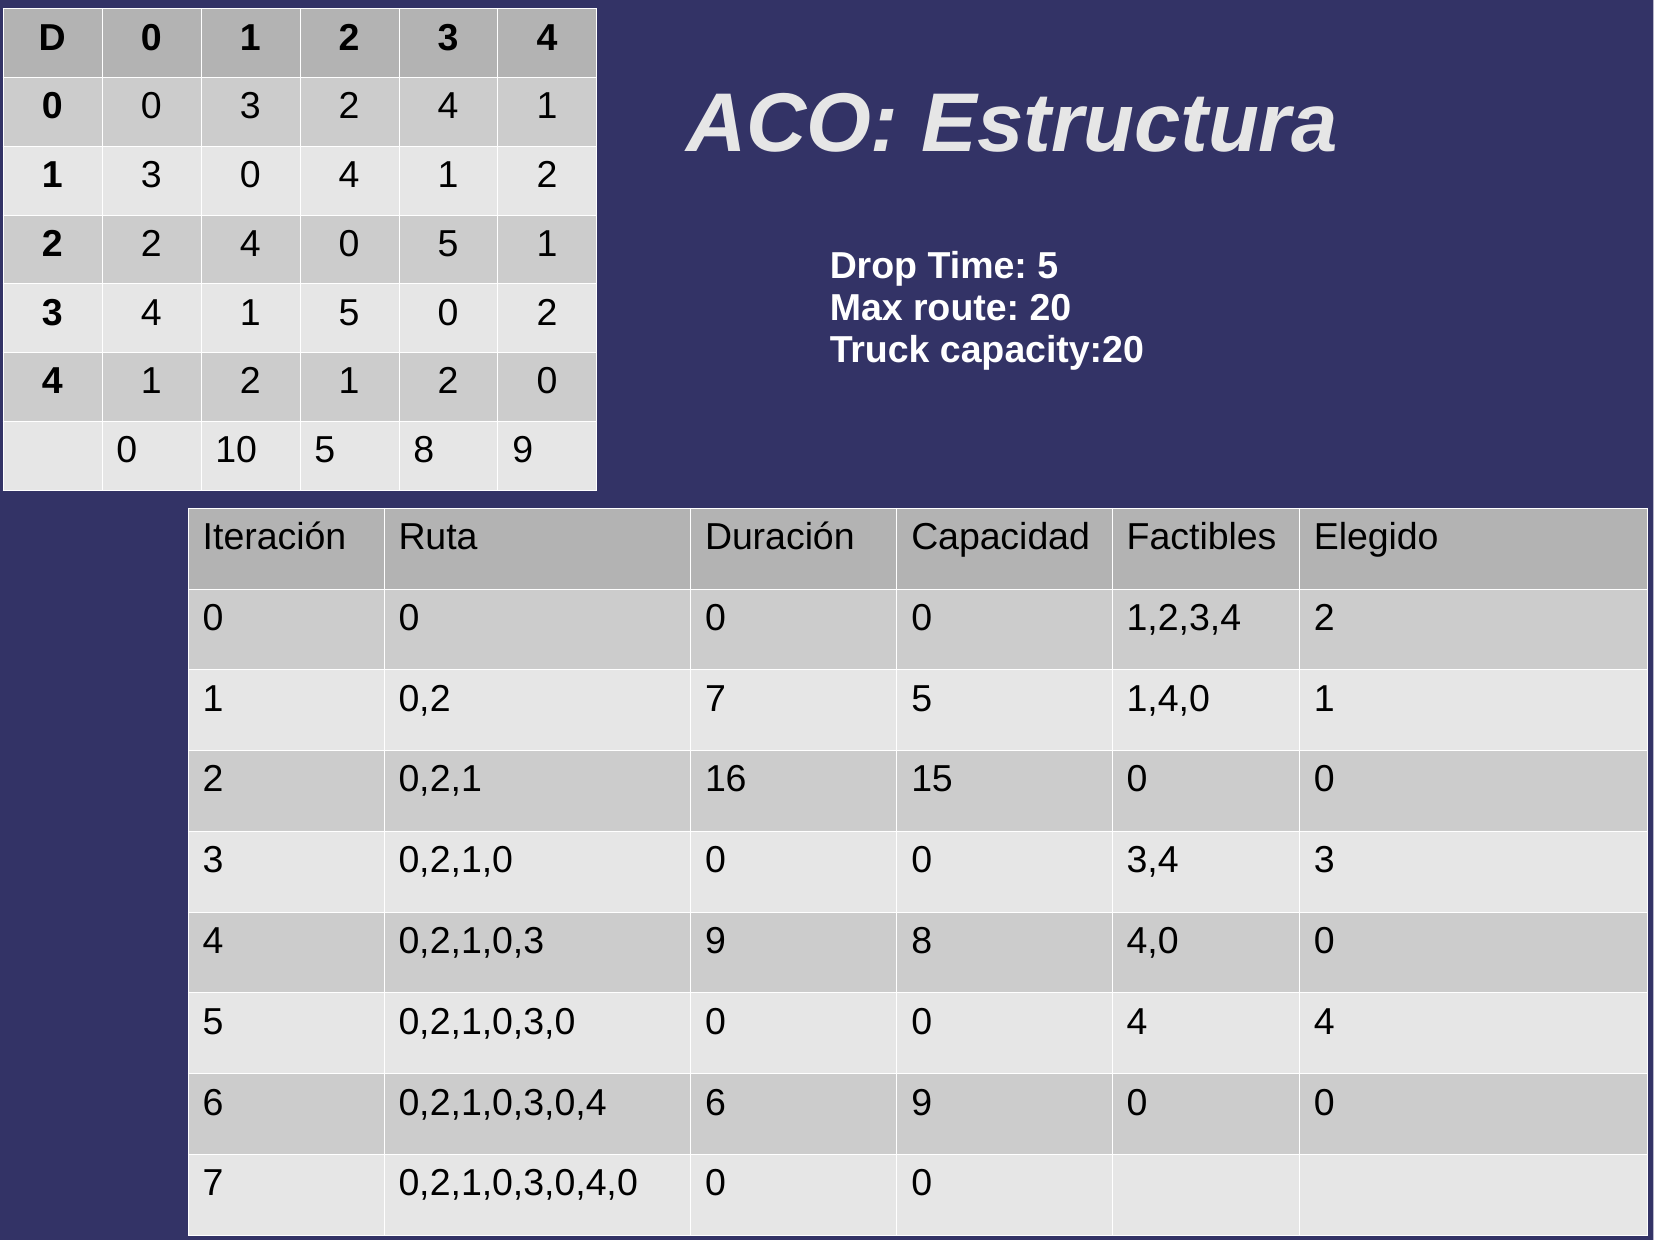

| D | 0 | 1 | 2 | 3 | 4 |
| --- | --- | --- | --- | --- | --- |
| 0 | 0 | 3 | 2 | 4 | 1 |
| 1 | 3 | 0 | 4 | 1 | 2 |
| 2 | 2 | 4 | 0 | 5 | 1 |
| 3 | 4 | 1 | 5 | 0 | 2 |
| 4 | 1 | 2 | 1 | 2 | 0 |
| | 0 | 10 | 5 | 8 | 9 |
# ACO: Estructura
Drop Time: 5
Max route: 20
Truck capacity:20
| Iteración | Ruta | Duración | Capacidad | Factibles | Elegido |
| --- | --- | --- | --- | --- | --- |
| 0 | 0 | 0 | 0 | 1,2,3,4 | 2 |
| 1 | 0,2 | 7 | 5 | 1,4,0 | 1 |
| 2 | 0,2,1 | 16 | 15 | 0 | 0 |
| 3 | 0,2,1,0 | 0 | 0 | 3,4 | 3 |
| 4 | 0,2,1,0,3 | 9 | 8 | 4,0 | 0 |
| 5 | 0,2,1,0,3,0 | 0 | 0 | 4 | 4 |
| 6 | 0,2,1,0,3,0,4 | 6 | 9 | 0 | 0 |
| 7 | 0,2,1,0,3,0,4,0 | 0 | 0 | | |